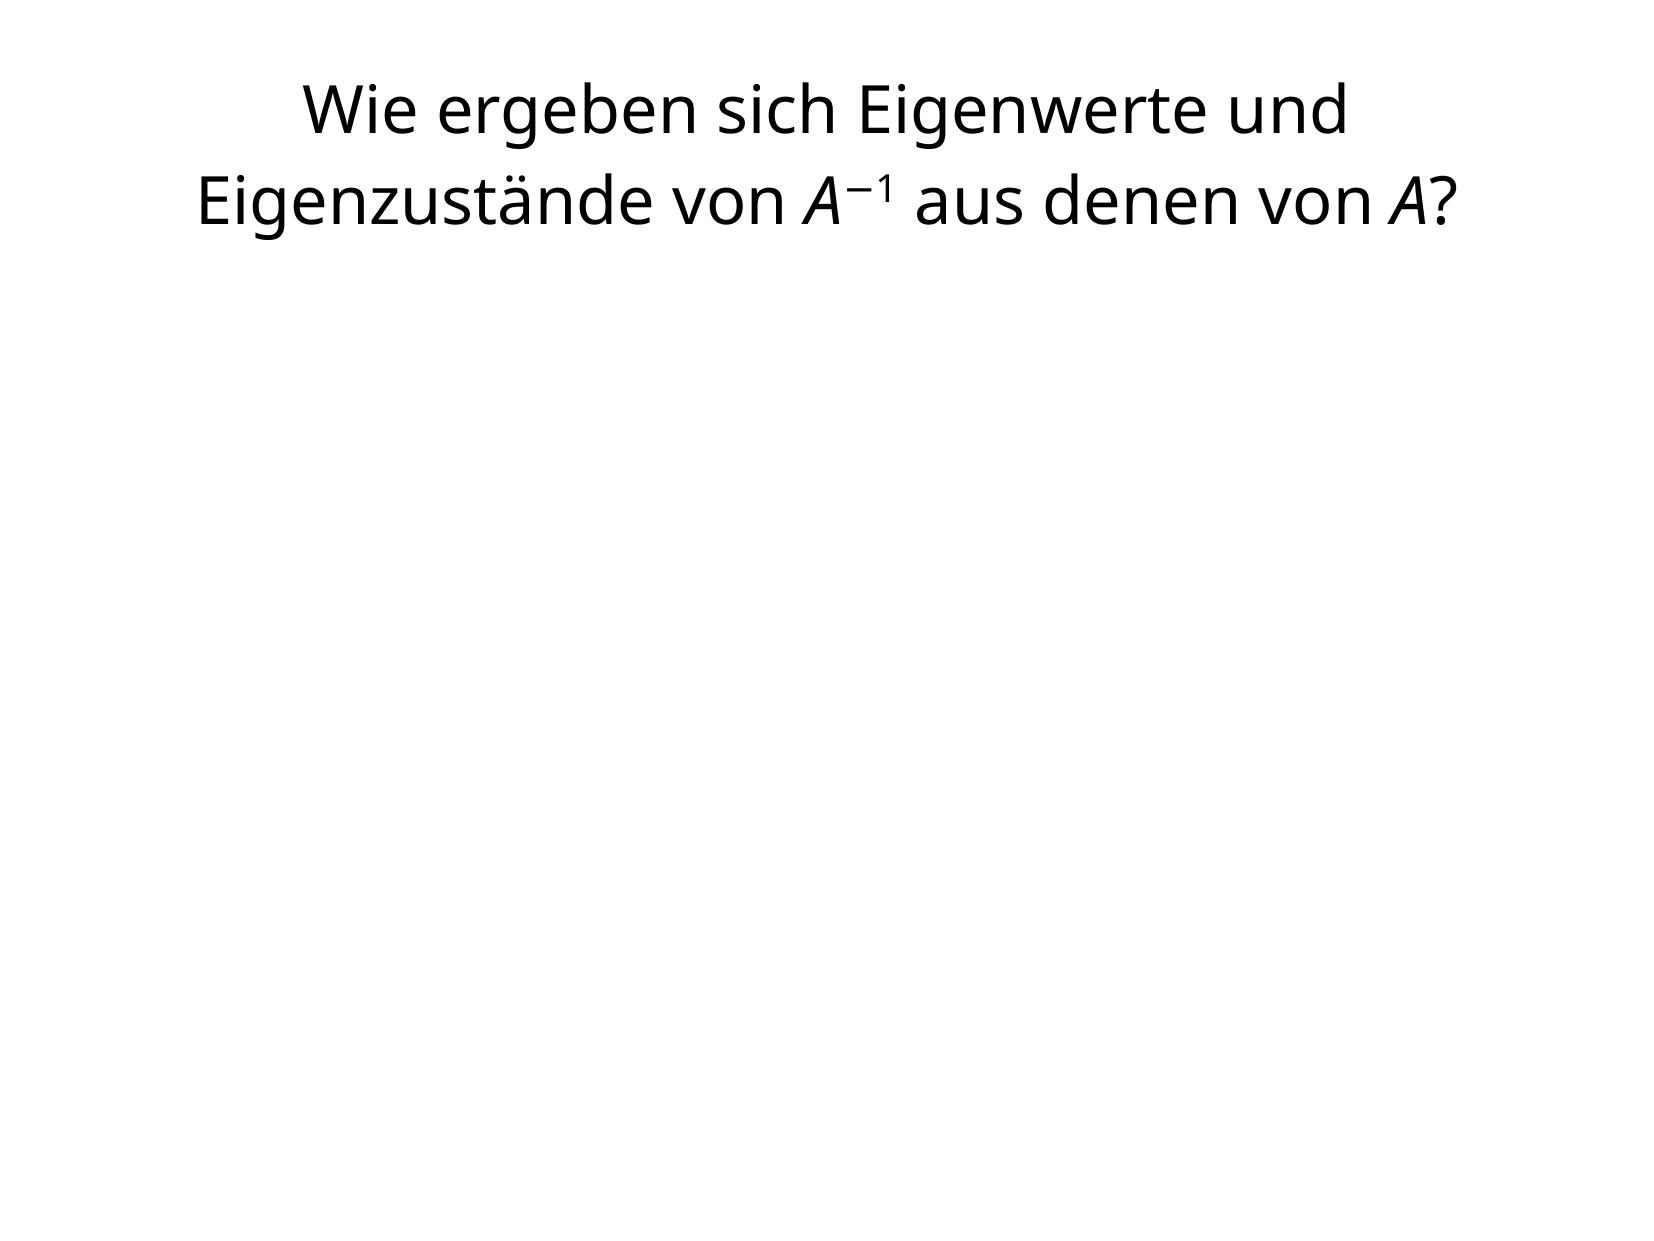

# Wie ergeben sich Eigenwerte und Eigenzustände von A−1 aus denen von A?